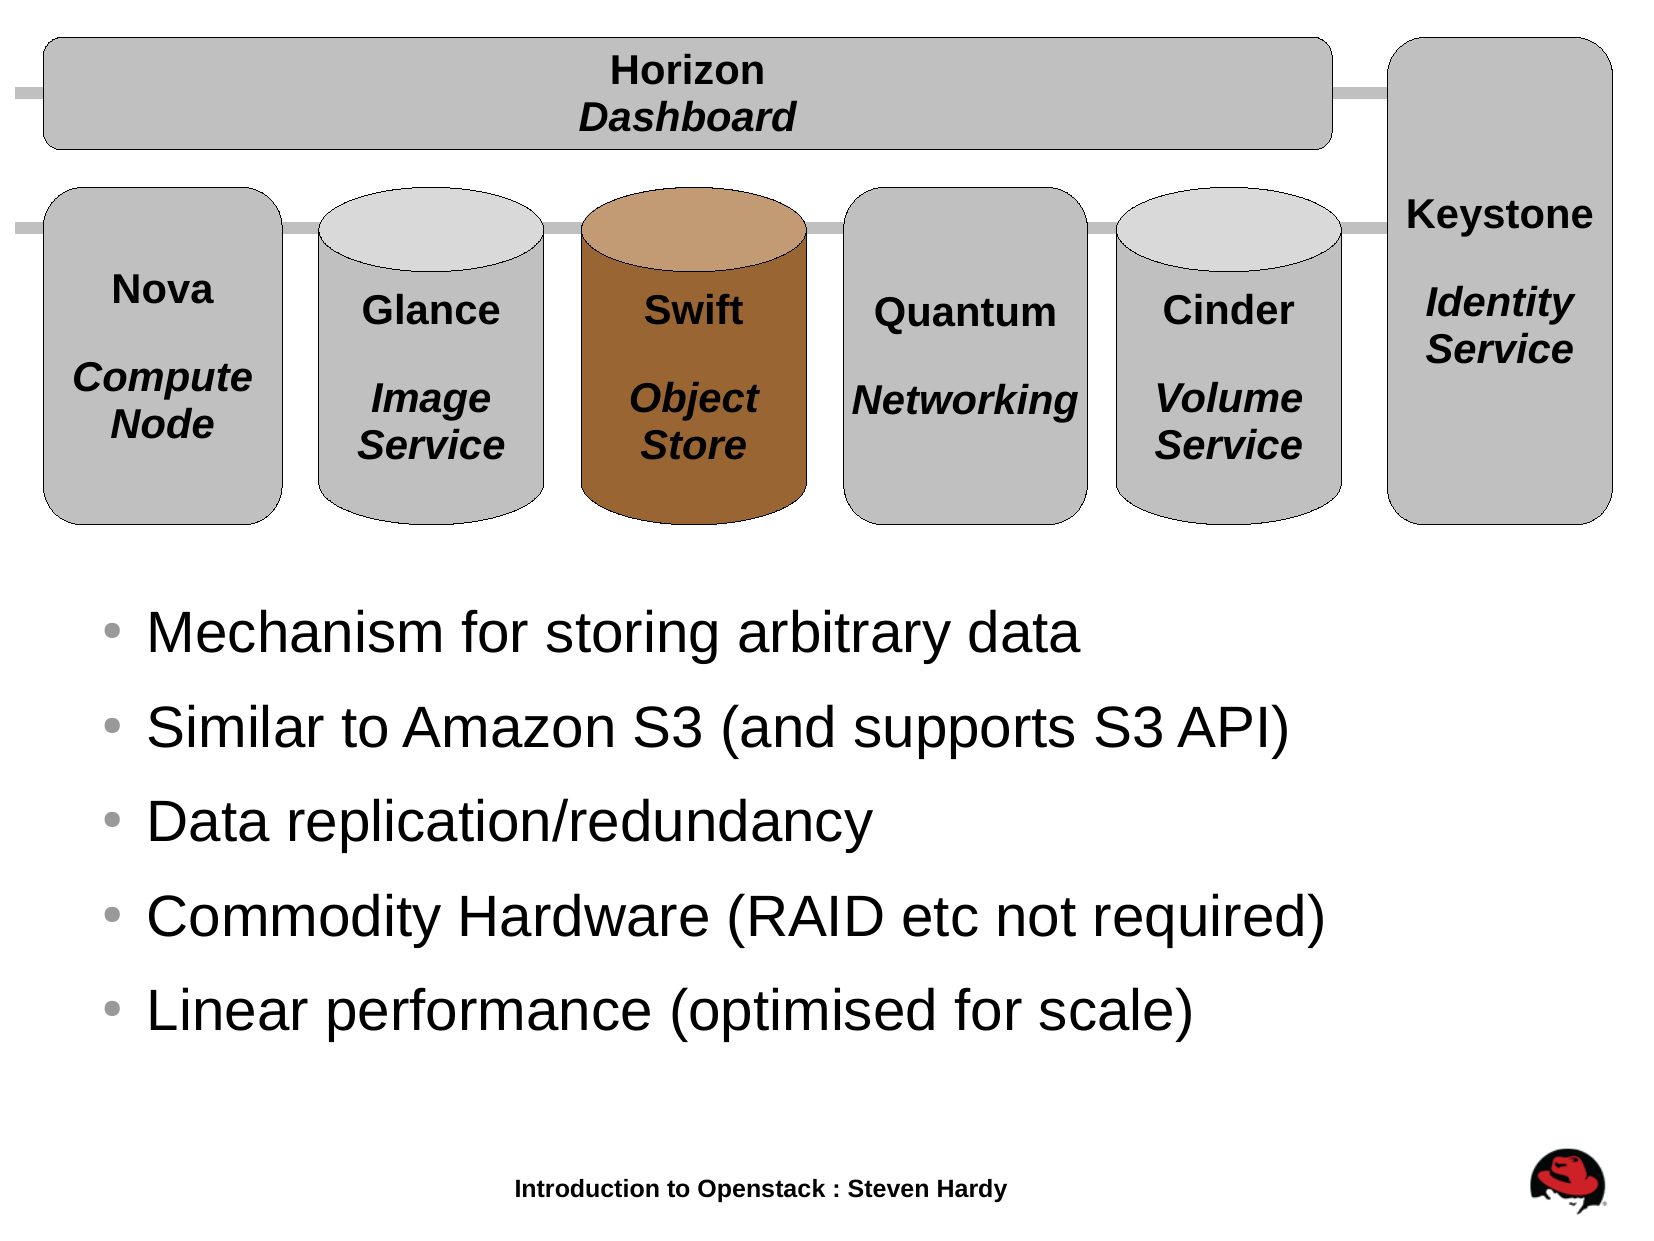

Horizon
Dashboard
Keystone
Identity
Service
Nova
Compute
Node
Glance
Image
Service
Swift
Object
Store
Quantum
Networking
Cinder
Volume
Service
Swift
Object
Store
# Mechanism for storing arbitrary data
Similar to Amazon S3 (and supports S3 API)
Data replication/redundancy
Commodity Hardware (RAID etc not required)
Linear performance (optimised for scale)